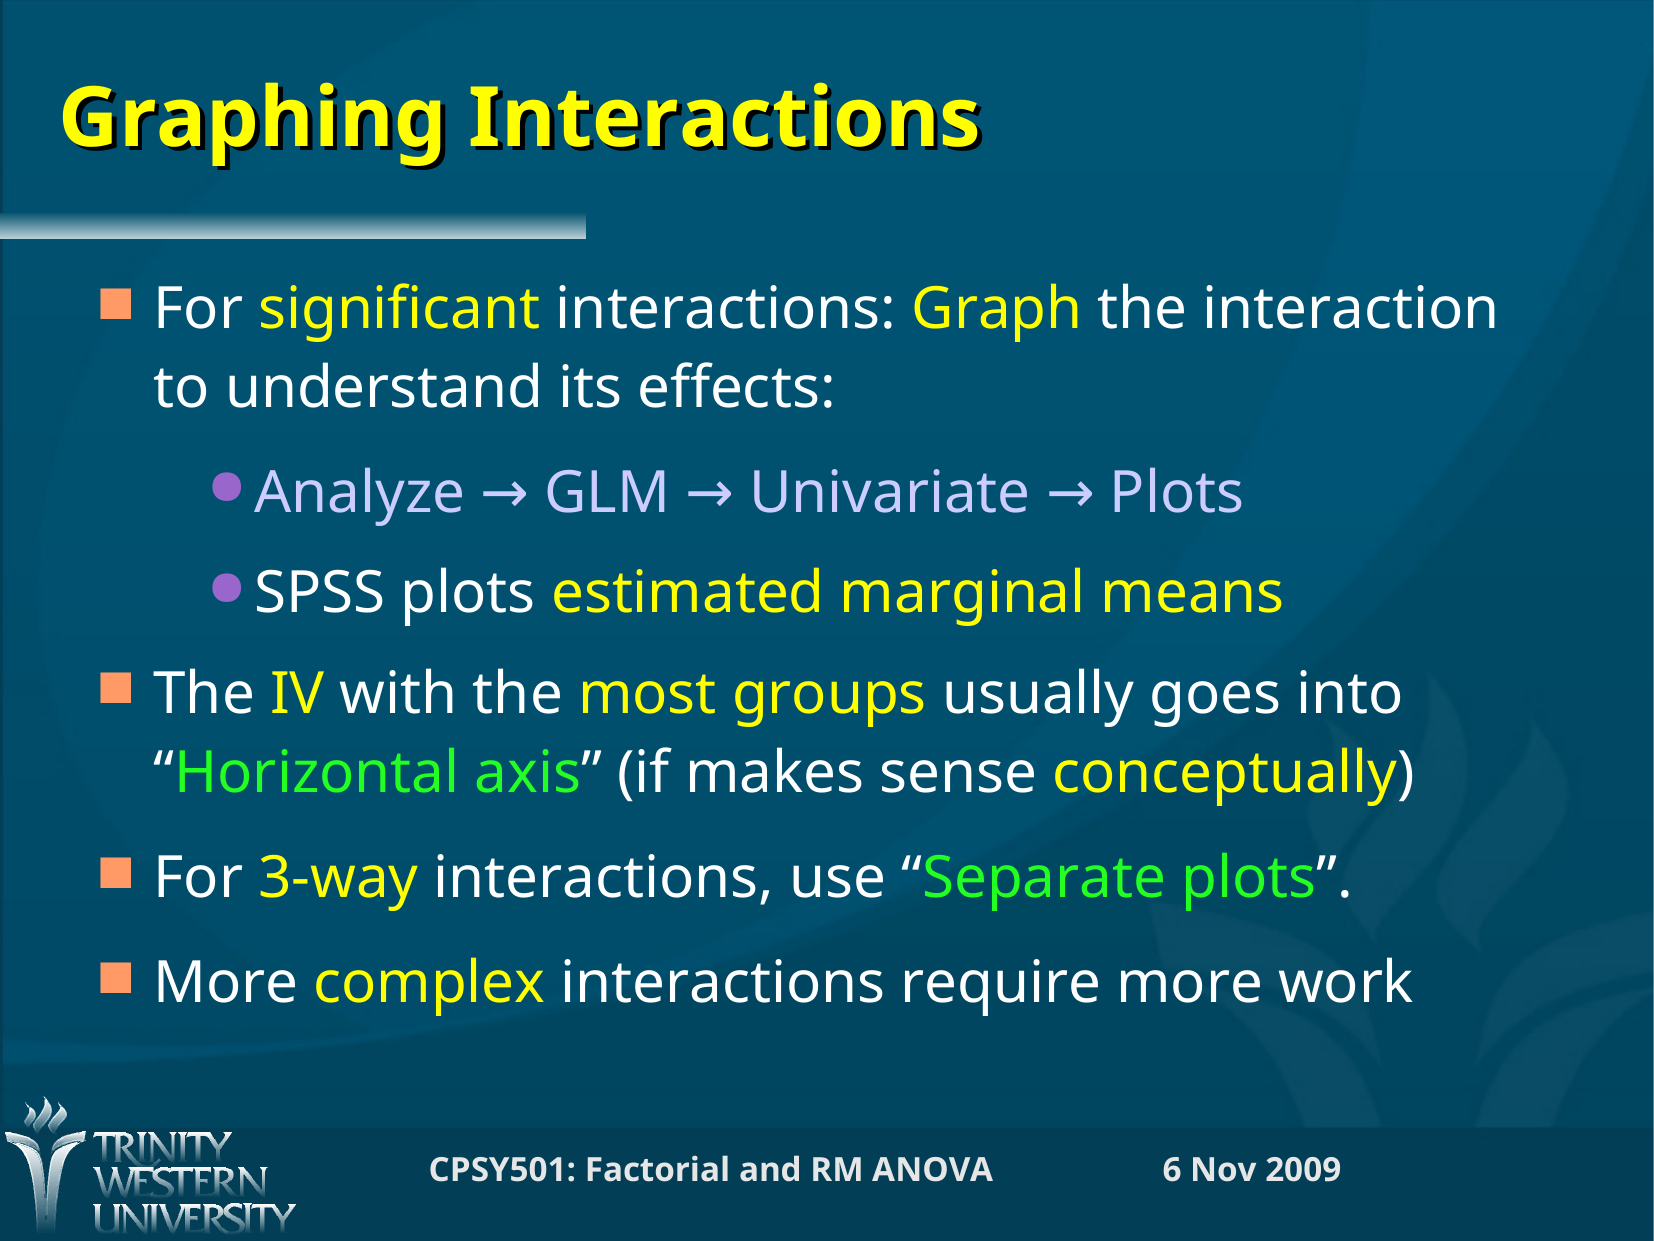

# Graphing Interactions
For significant interactions: Graph the interaction to understand its effects:
Analyze → GLM → Univariate → Plots
SPSS plots estimated marginal means
The IV with the most groups usually goes into “Horizontal axis” (if makes sense conceptually)
For 3-way interactions, use “Separate plots”.
More complex interactions require more work
CPSY501: Factorial and RM ANOVA
6 Nov 2009